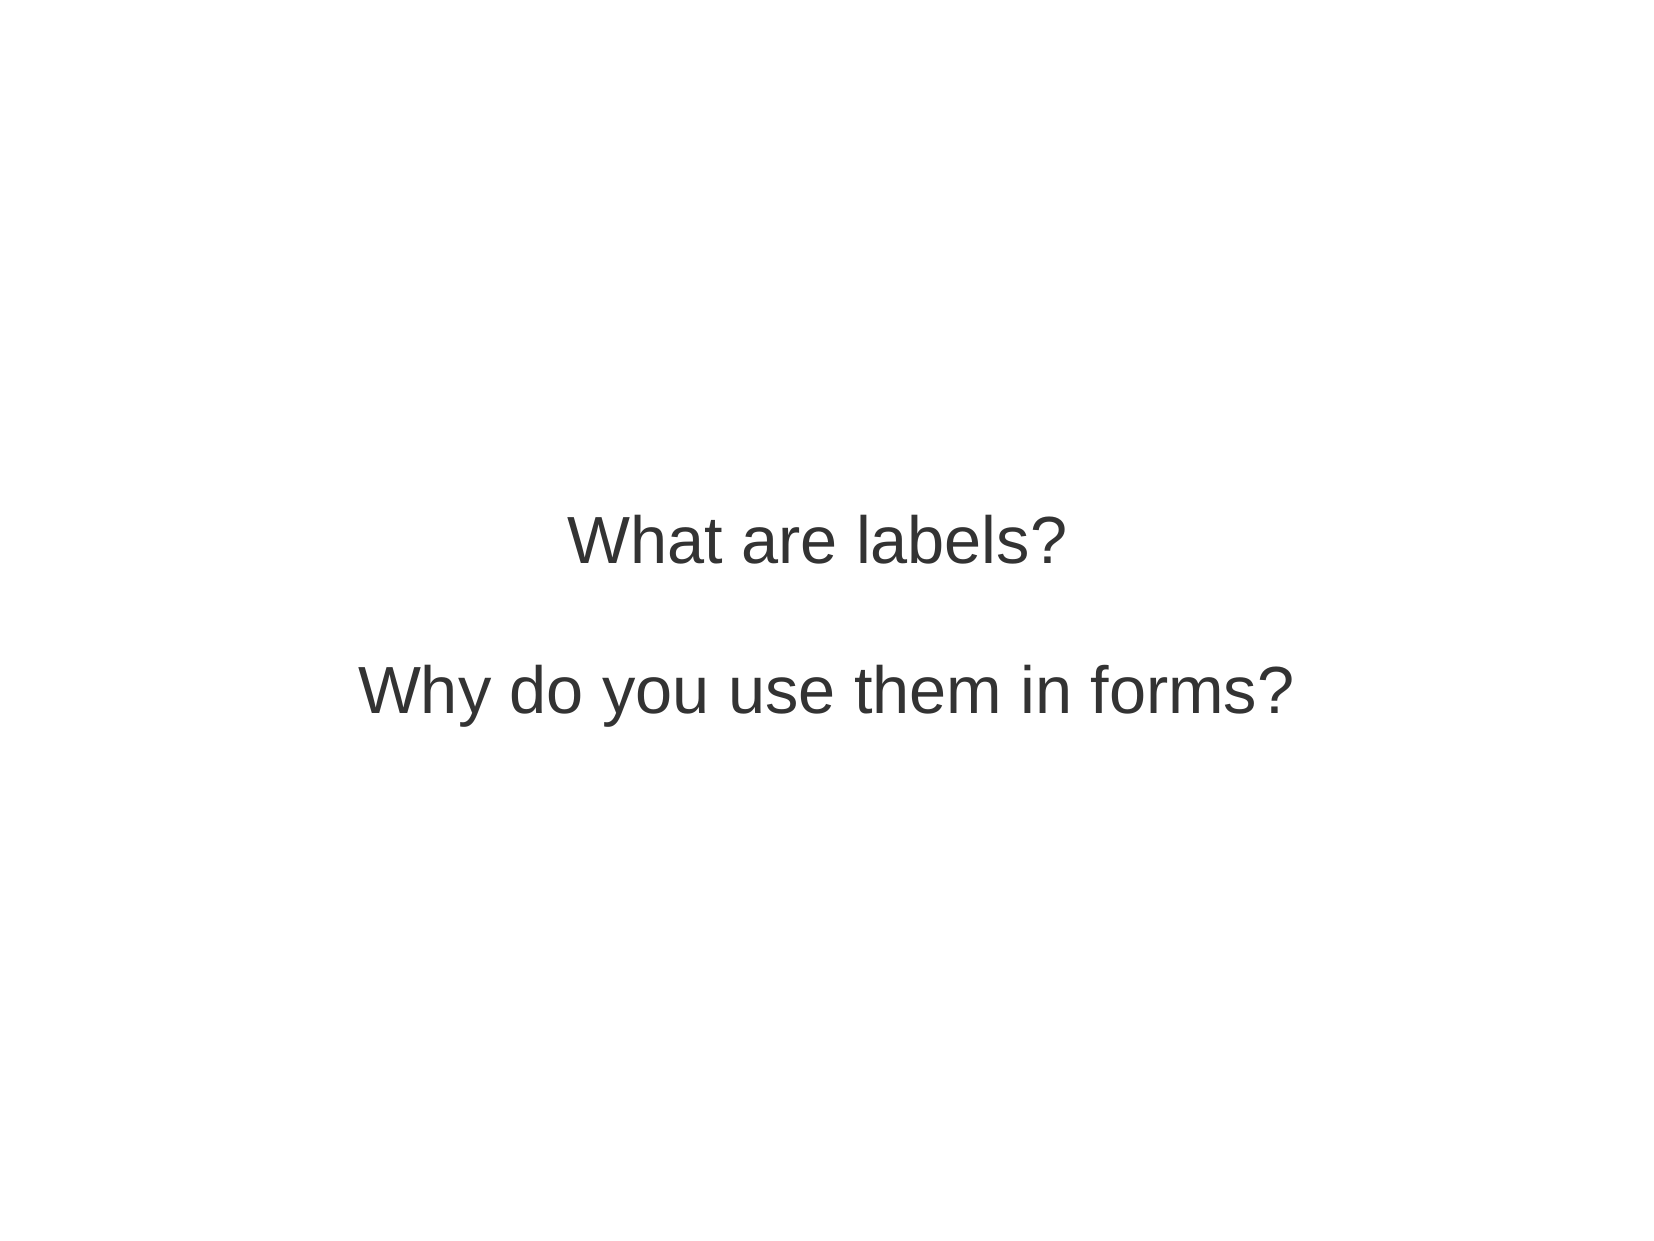

# What are labels?
Why do you use them in forms?